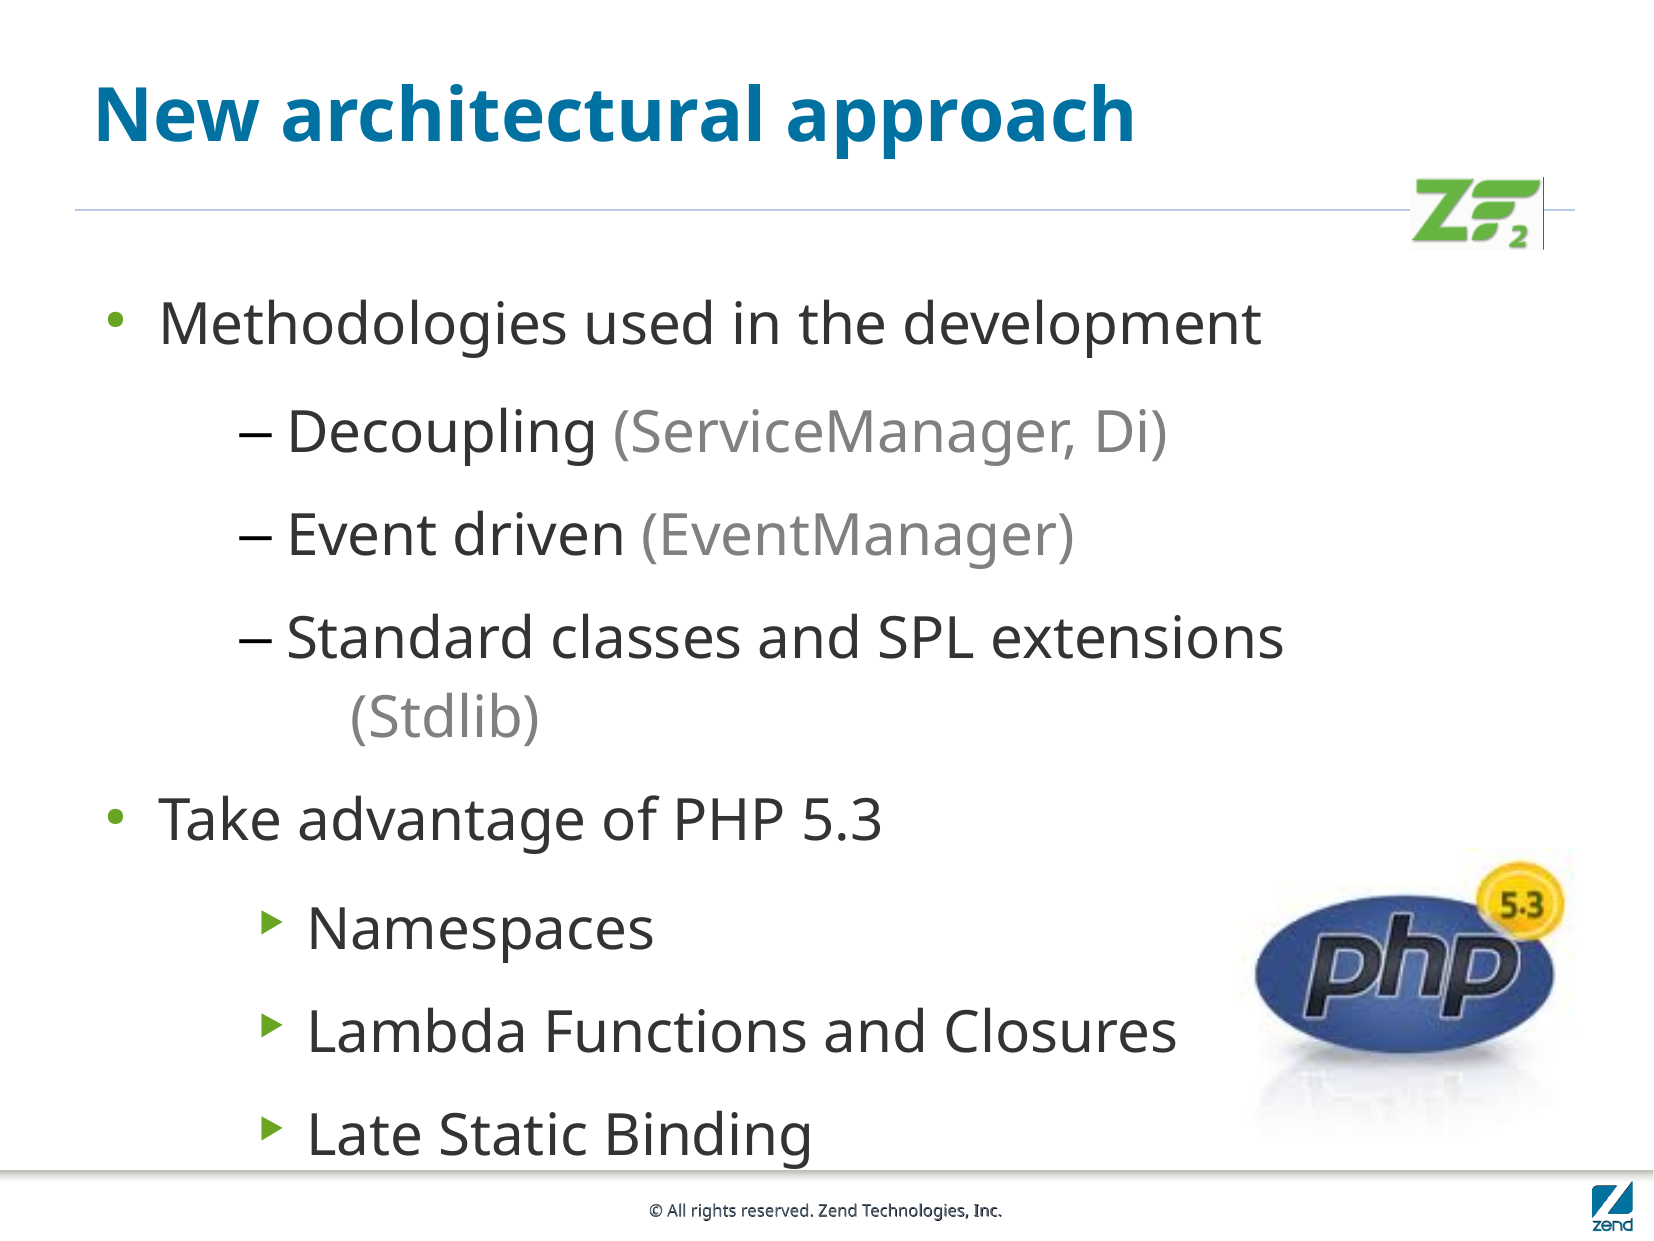

# New architectural approach
Methodologies used in the development
Decoupling (ServiceManager, Di)
Event driven (EventManager)
Standard classes and SPL extensions (Stdlib)
Take advantage of PHP 5.3
Namespaces
Lambda Functions and Closures
Late Static Binding